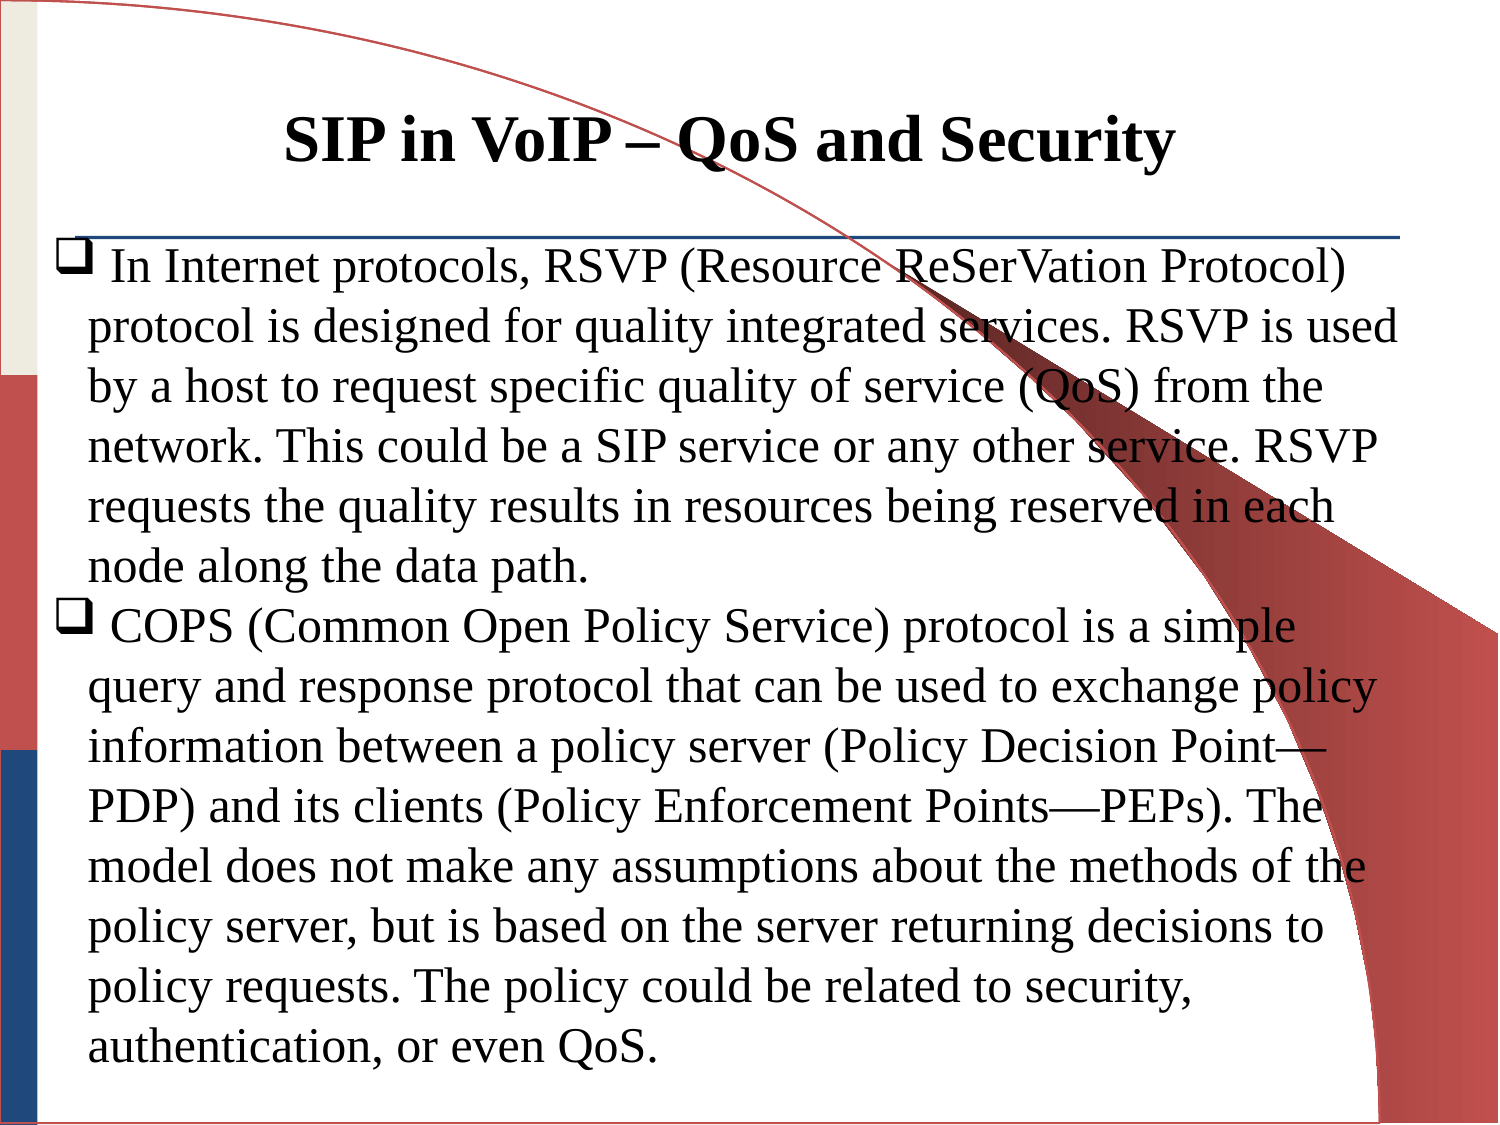

SIP in VoIP – QoS and Security
 In Internet protocols, RSVP (Resource ReSerVation Protocol) protocol is designed for quality integrated services. RSVP is used by a host to request specific quality of service (QoS) from the network. This could be a SIP service or any other service. RSVP requests the quality results in resources being reserved in each node along the data path.
 COPS (Common Open Policy Service) protocol is a simple query and response protocol that can be used to exchange policy information between a policy server (Policy Decision Point—PDP) and its clients (Policy Enforcement Points—PEPs). The model does not make any assumptions about the methods of the policy server, but is based on the server returning decisions to policy requests. The policy could be related to security, authentication, or even QoS.